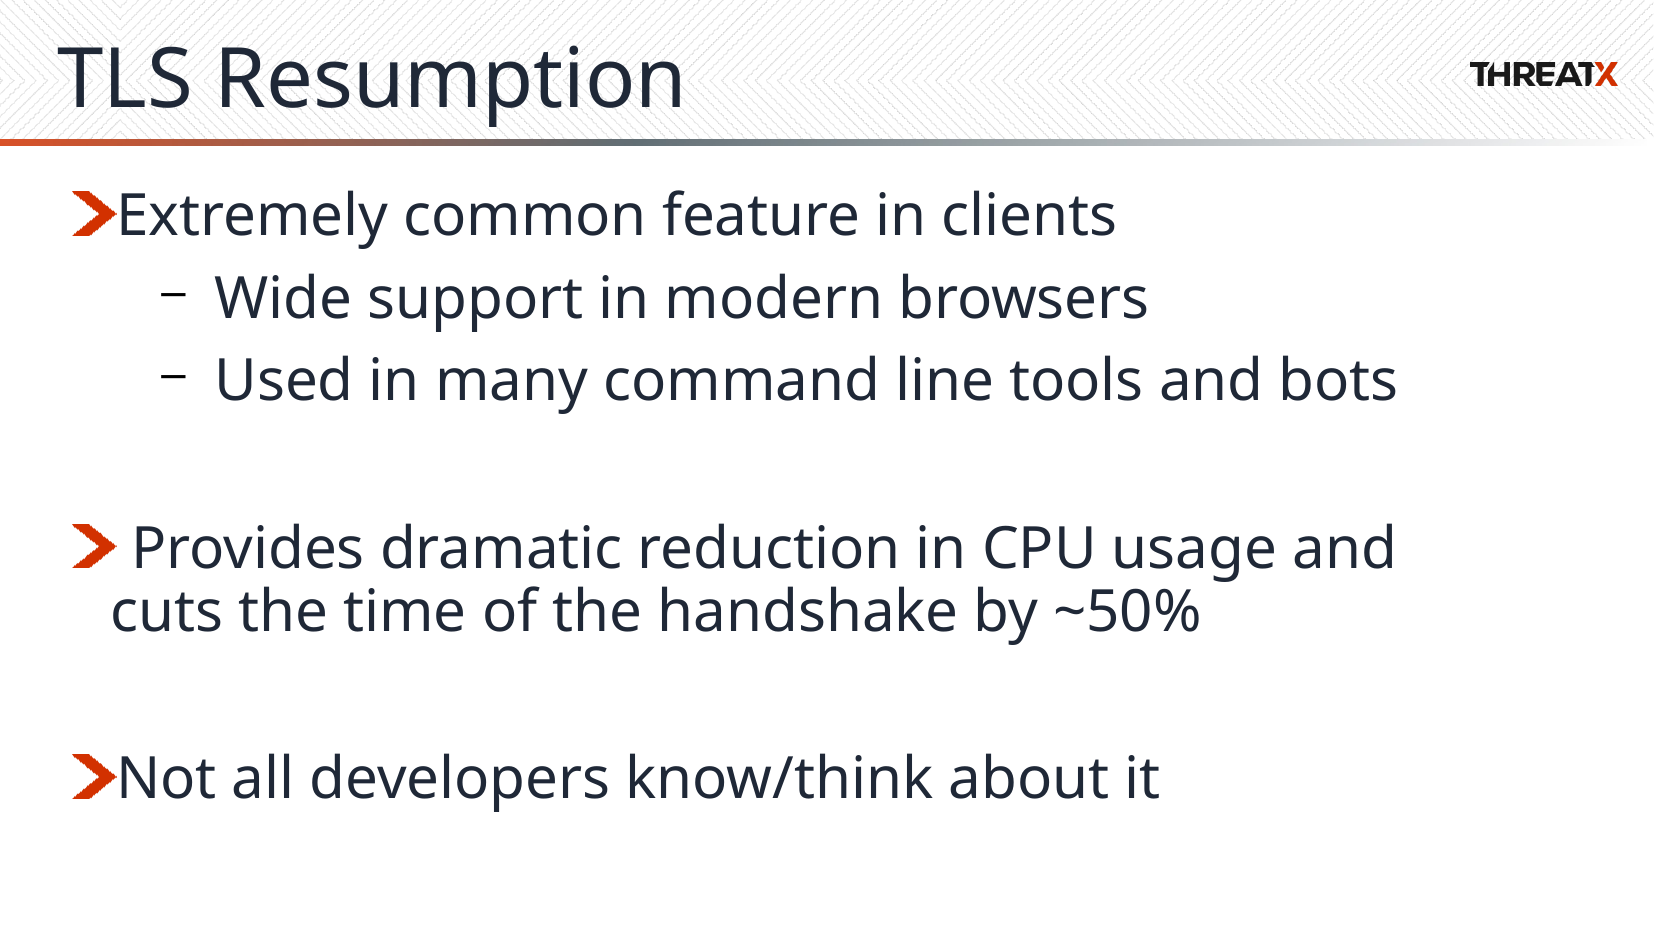

# TLS Resumption
Extremely common feature in clients
Wide support in modern browsers
Used in many command line tools and bots
 Provides dramatic reduction in CPU usage and cuts the time of the handshake by ~50%
Not all developers know/think about it